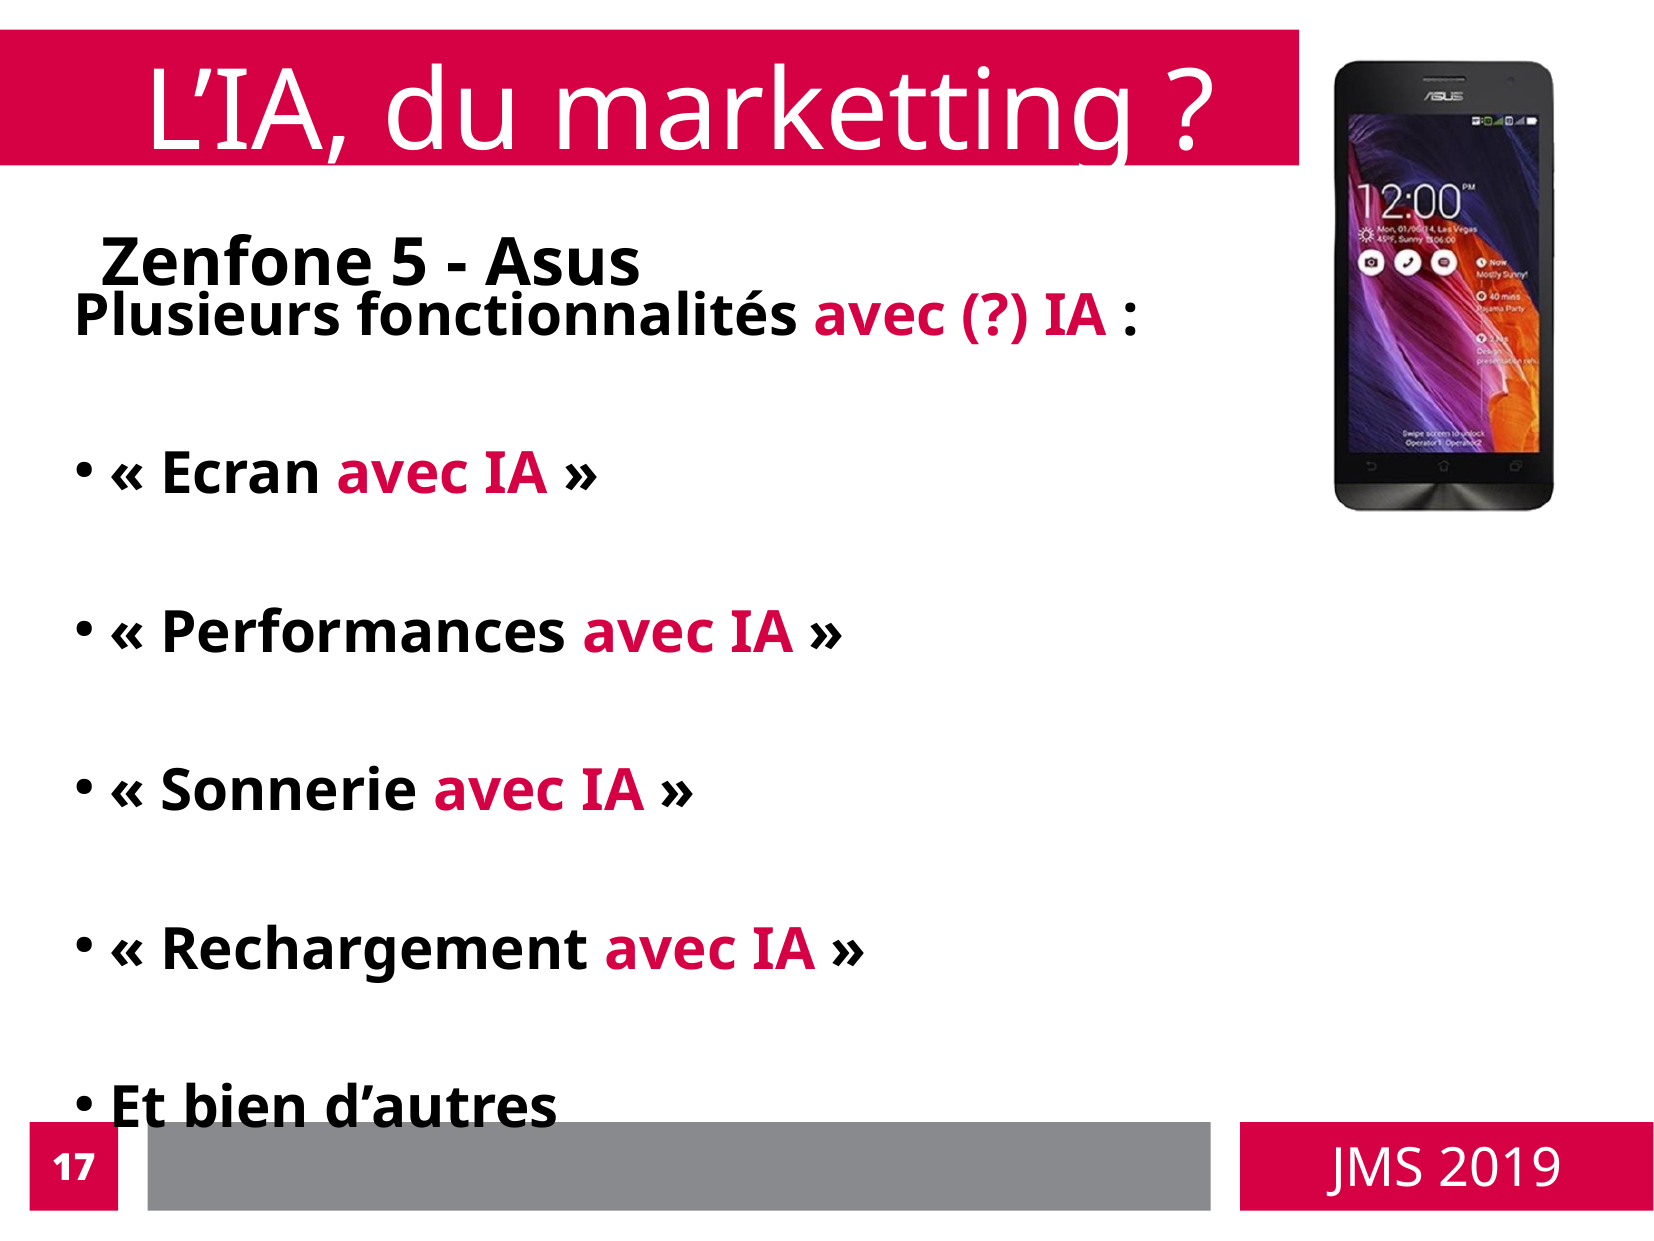

# L’IA, du marketting ?
 Zenfone 5 - Asus
Plusieurs fonctionnalités avec (?) IA :
« Ecran avec IA »
« Performances avec IA »
« Sonnerie avec IA »
« Rechargement avec IA »
Et bien d’autres
17